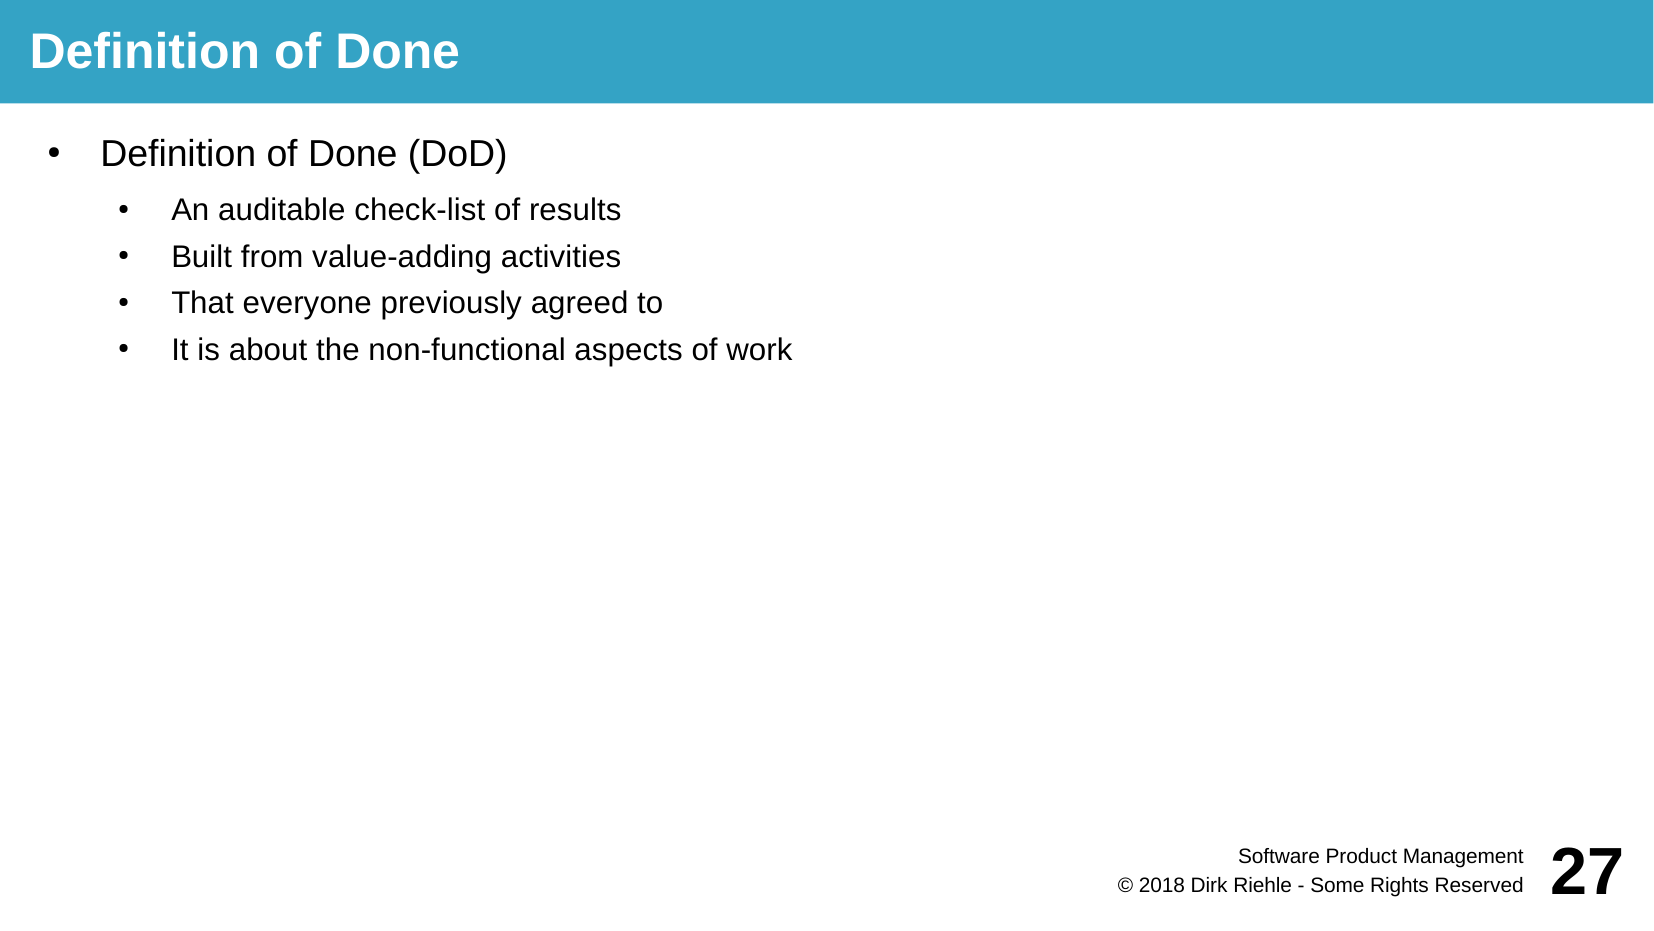

# Definition of Done
Definition of Done (DoD)
An auditable check-list of results
Built from value-adding activities
That everyone previously agreed to
It is about the non-functional aspects of work
Software Product Management
27
© 2018 Dirk Riehle - Some Rights Reserved